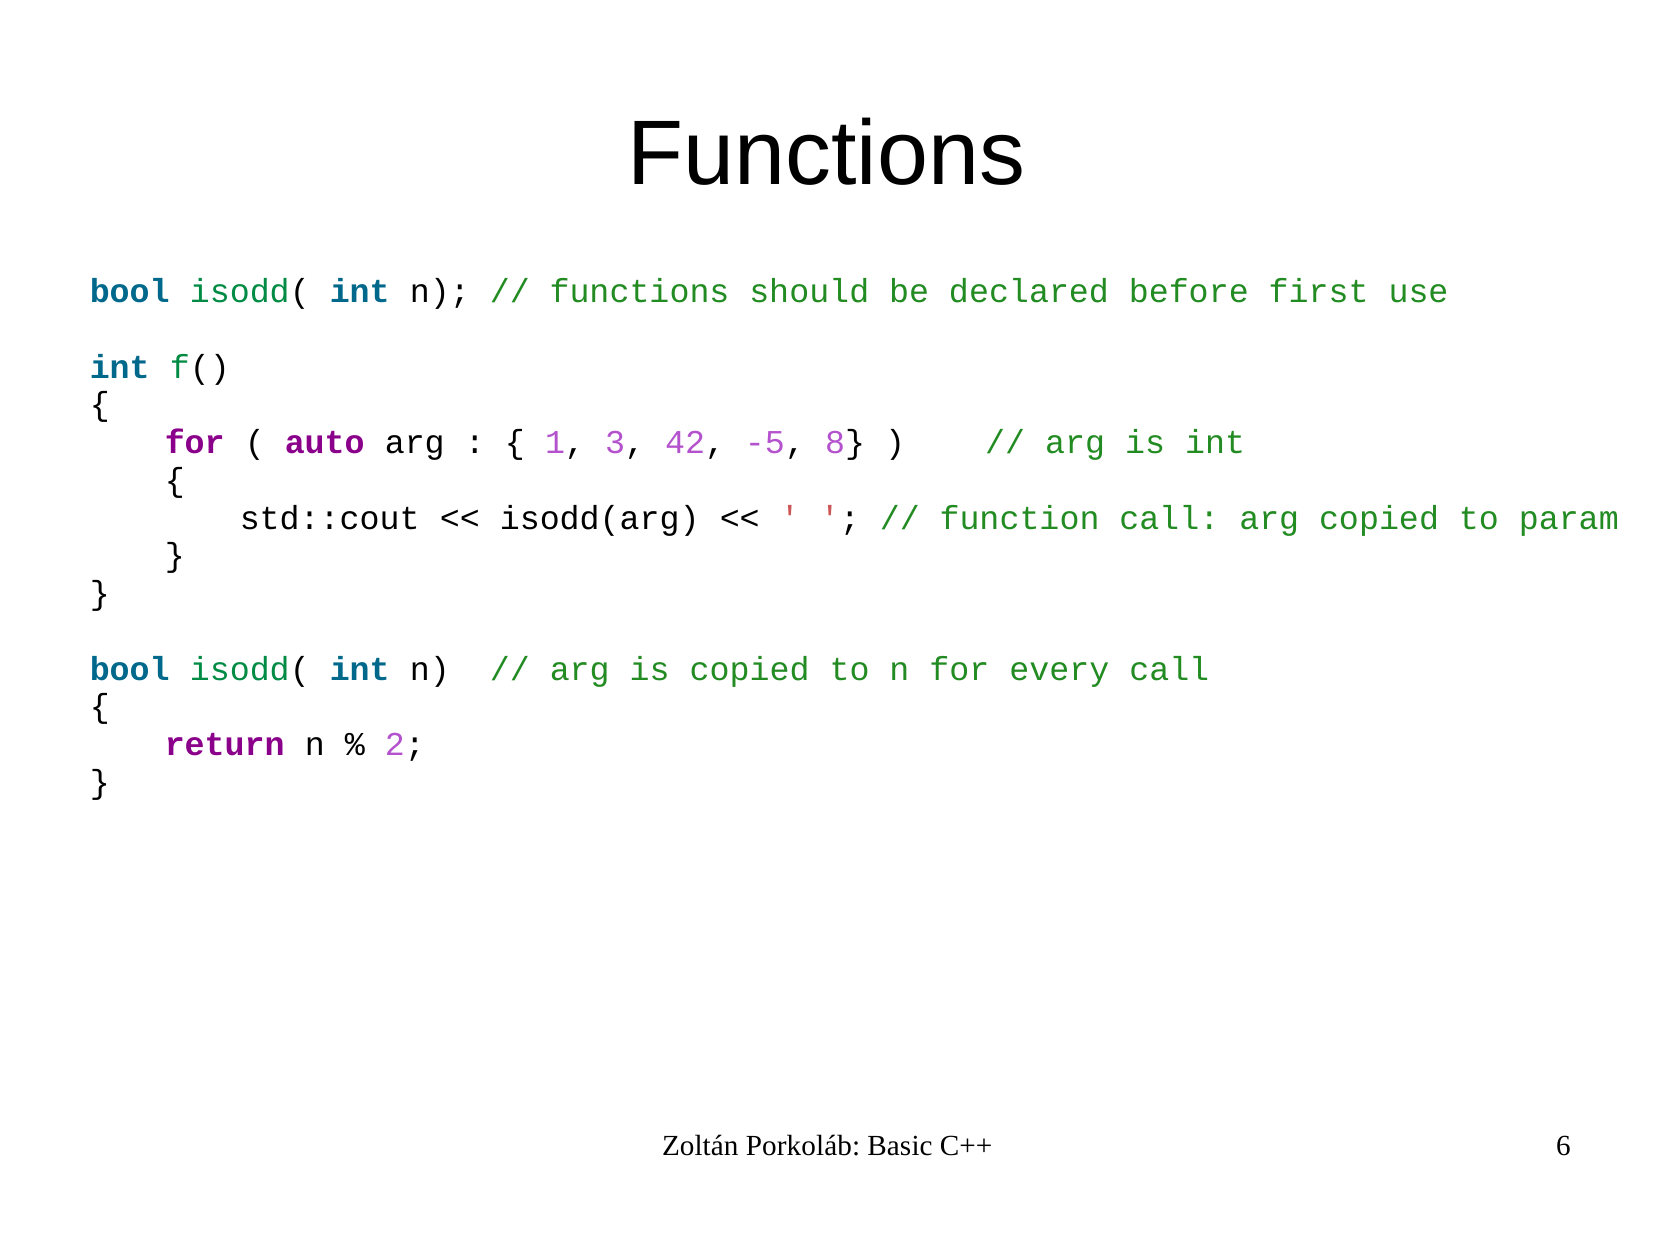

# Functions
bool isodd( int n); // functions should be declared before first use
int f()
{
	for ( auto arg : { 1, 3, 42, -5, 8} ) // arg is int
	{
		std::cout << isodd(arg) << ' '; // function call: arg copied to param
	}
}
bool isodd( int n) // arg is copied to n for every call
{
	return n % 2;
}
Zoltán Porkoláb: Basic C++
6